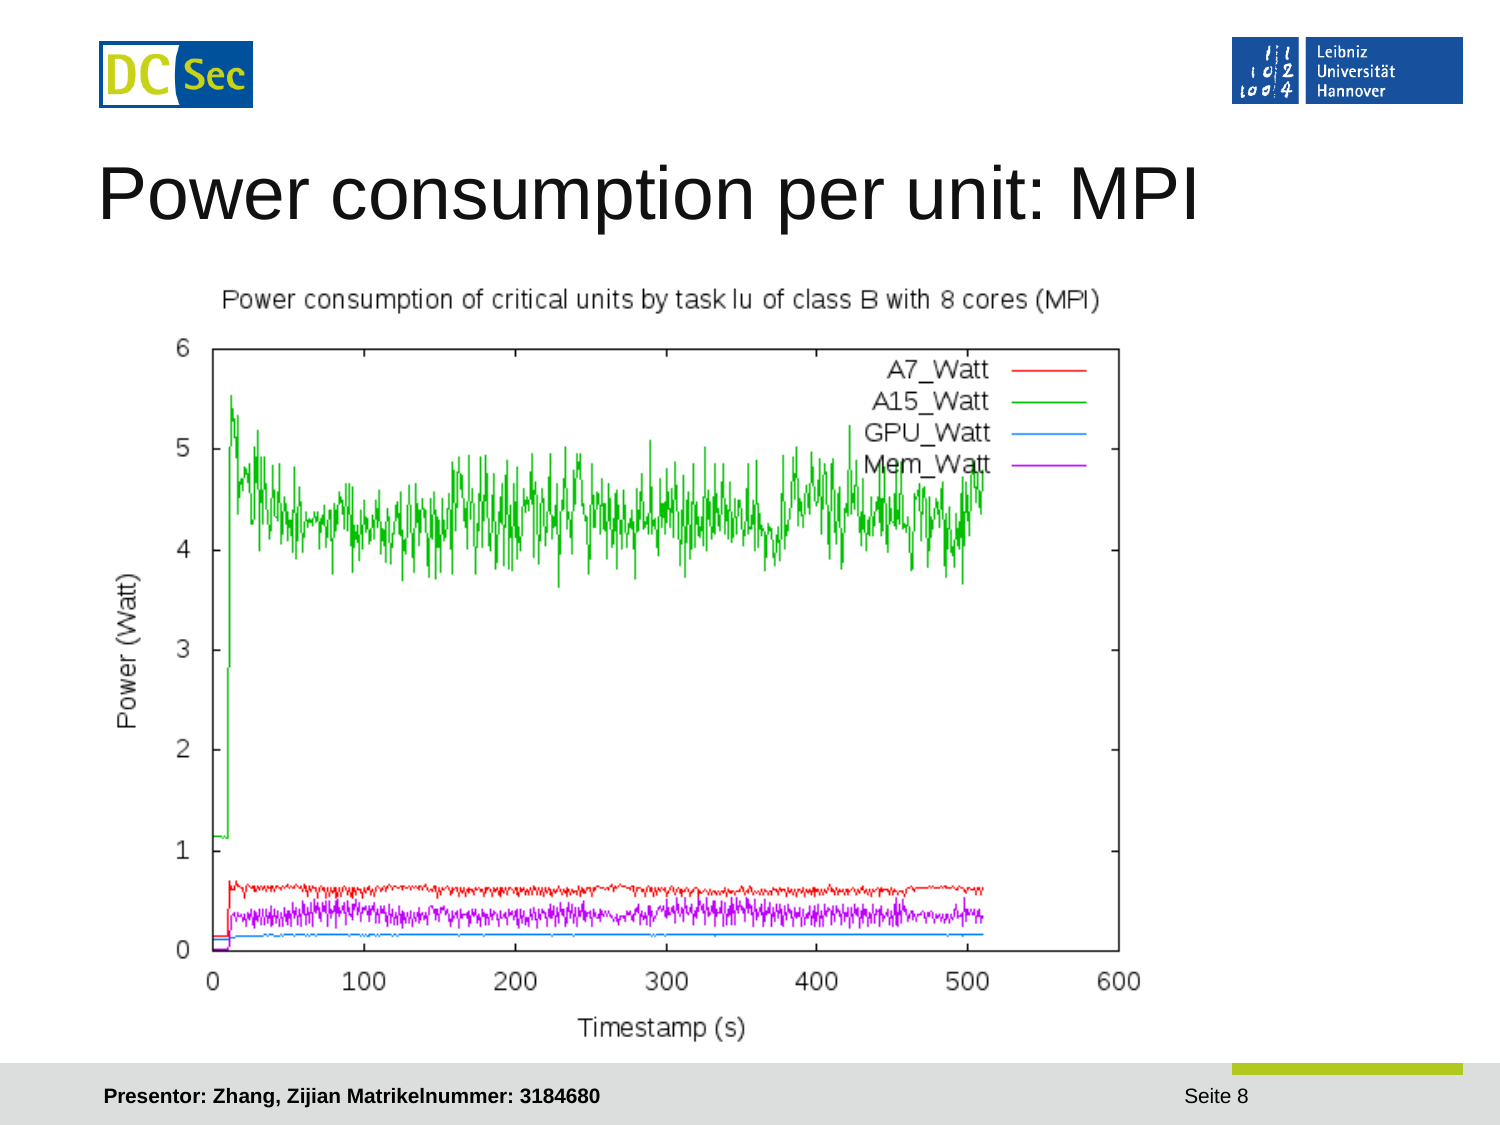

# Power consumption per unit: MPI
Presentor: Zhang, Zijian Matrikelnummer: 3184680